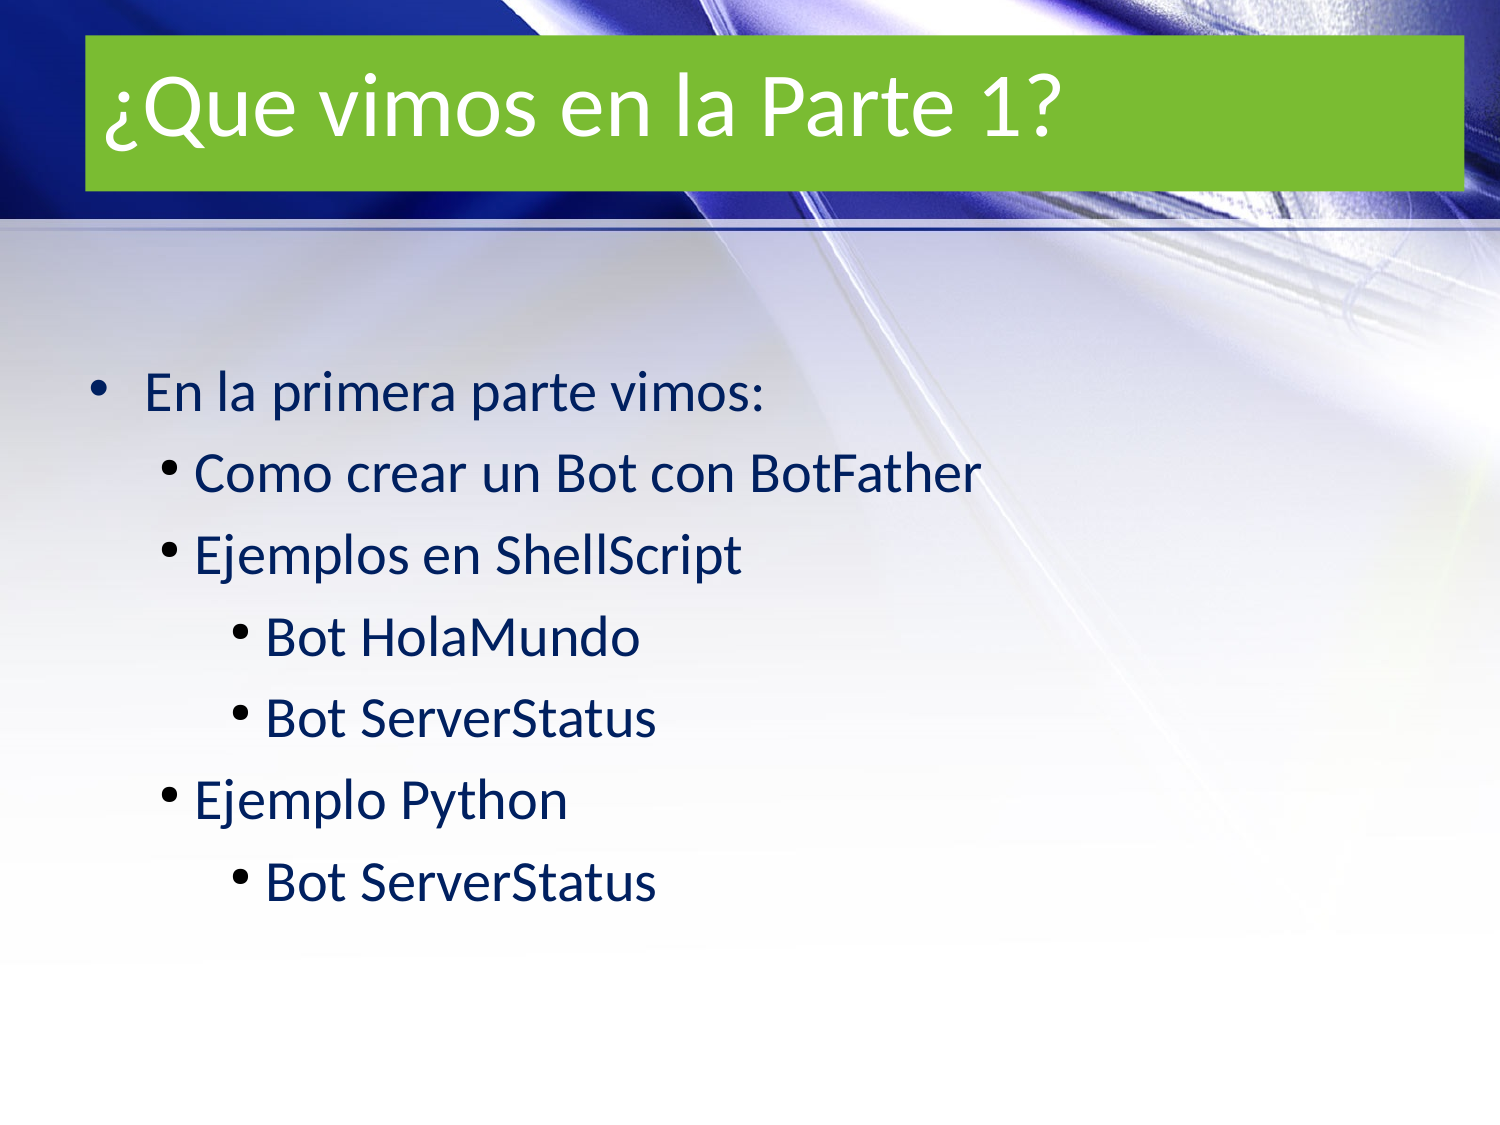

¿Que vimos en la Parte 1?
En la primera parte vimos:
Como crear un Bot con BotFather
Ejemplos en ShellScript
Bot HolaMundo
Bot ServerStatus
Ejemplo Python
Bot ServerStatus